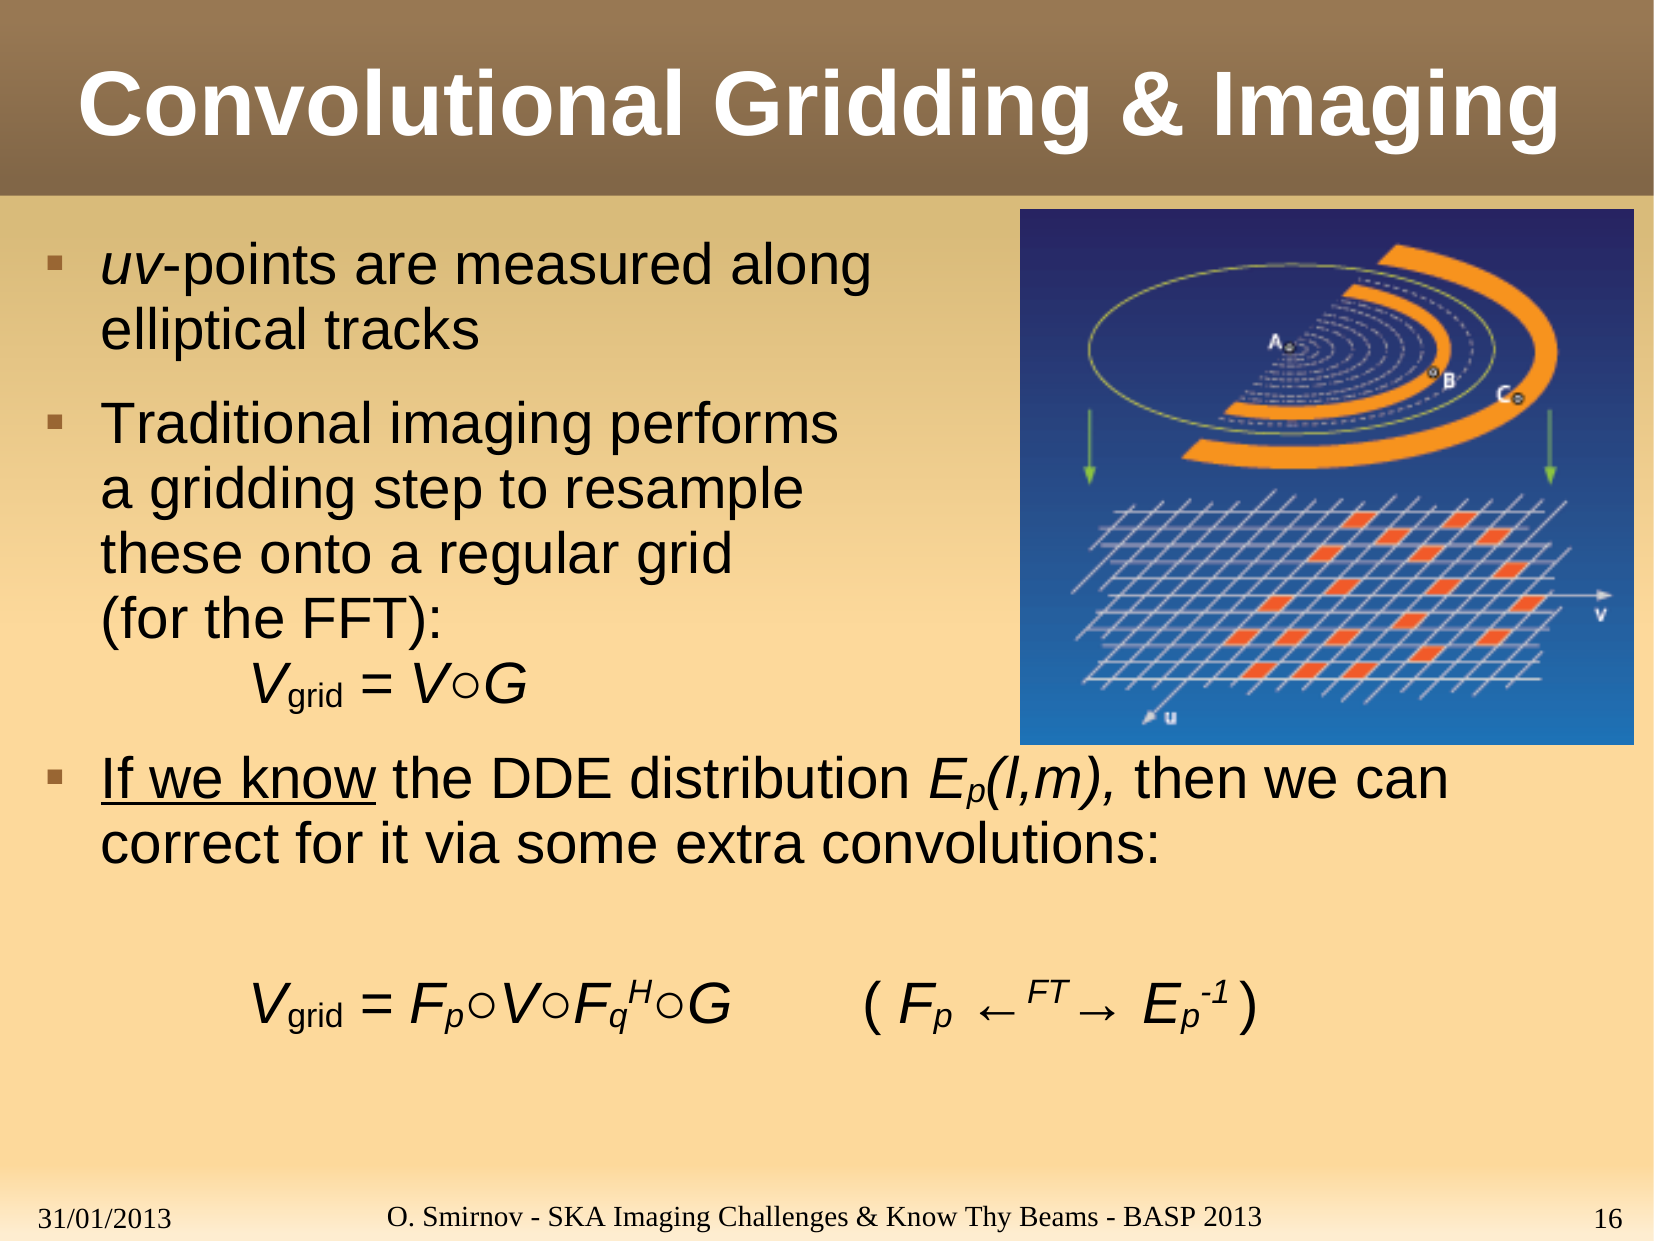

# Convolutional Gridding & Imaging
uv-points are measured along
elliptical tracks
Traditional imaging performs
a gridding step to resample
these onto a regular grid
(for the FFT):
		Vgrid = V○G
If we know the DDE distribution Ep(l,m), then we can correct for it via some extra convolutions:
		Vgrid = Fp○V○FqH○G ( Fp ←FT→ Ep-1 )
O. Smirnov - SKA Imaging Challenges & Know Thy Beams - BASP 2013
31/01/2013
16